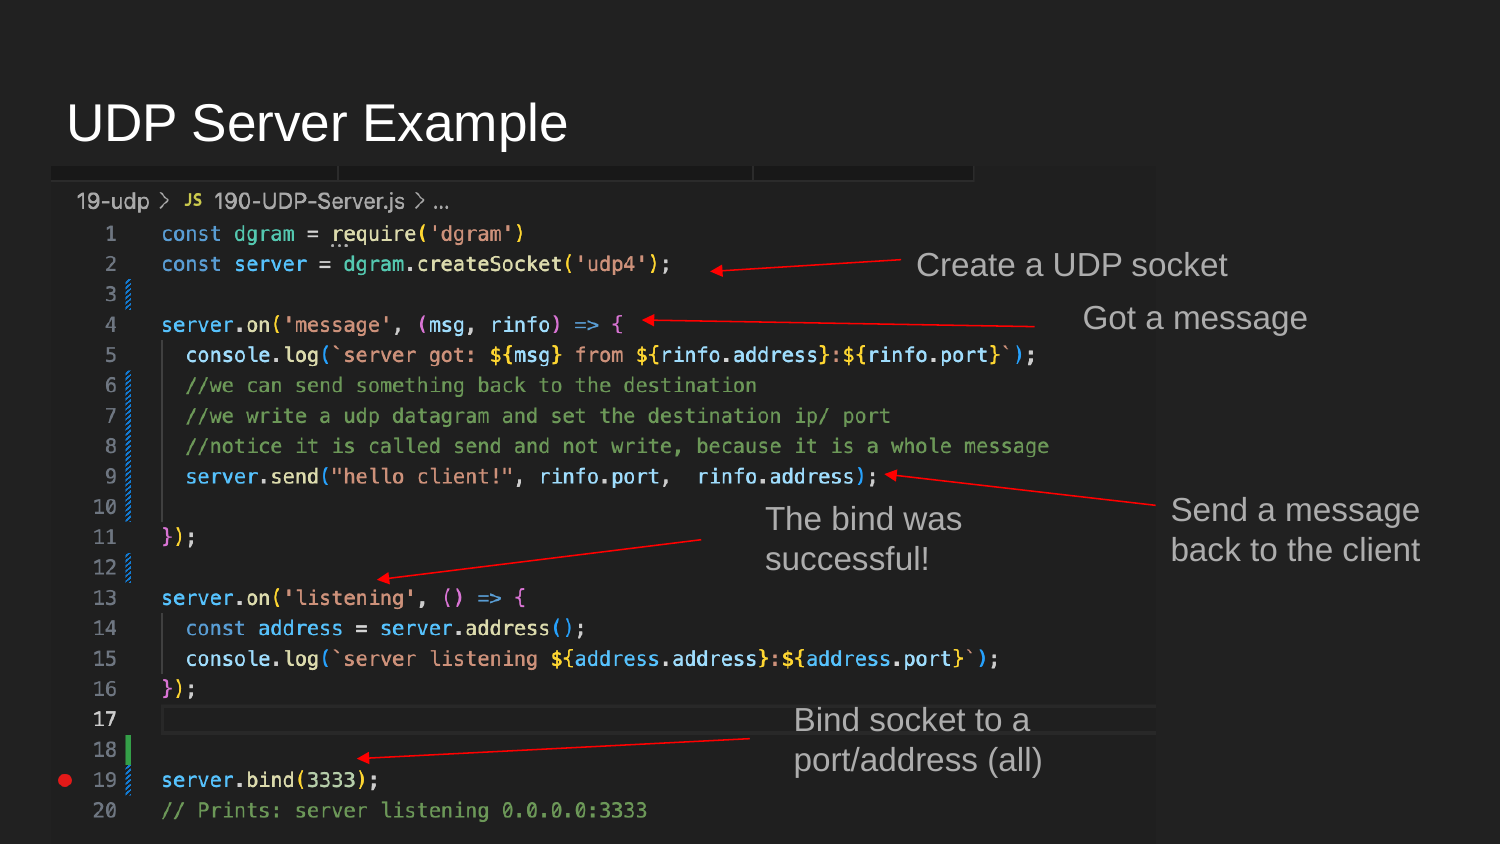

# UDP Server Example
Create a UDP socket
Got a message
Send a message back to the client
The bind was successful!
Bind socket to a port/address (all)